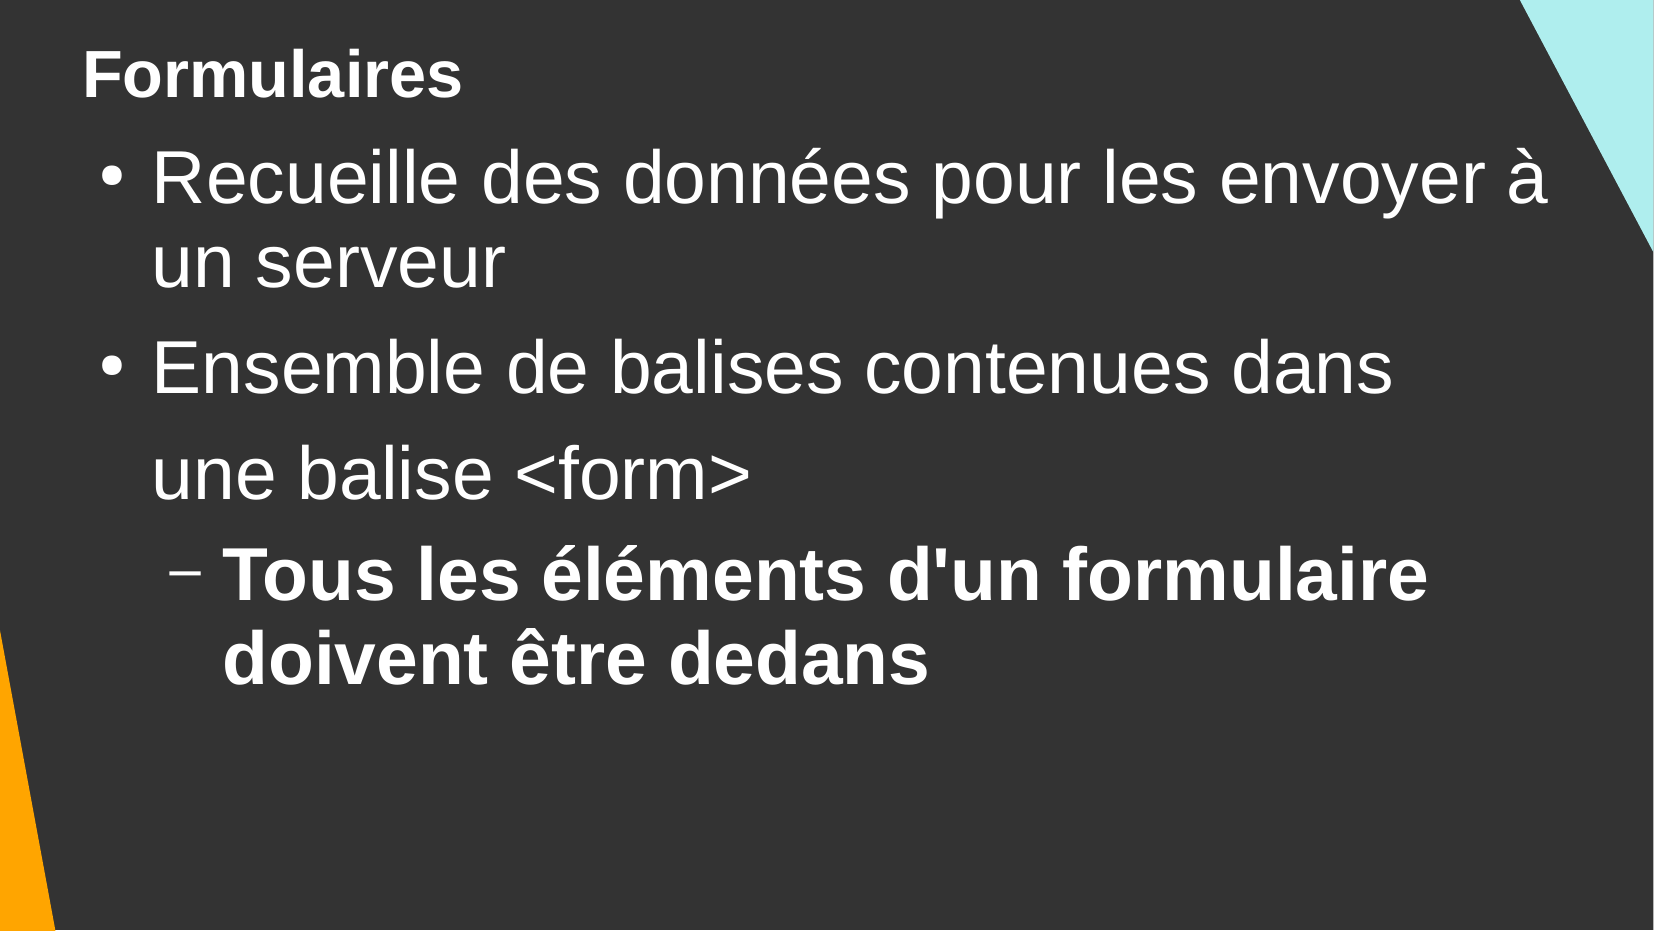

# Formulaires
Recueille des données pour les envoyer à un serveur
Ensemble de balises contenues dans
une balise <form>
Tous les éléments d'un formulaire
doivent être dedans